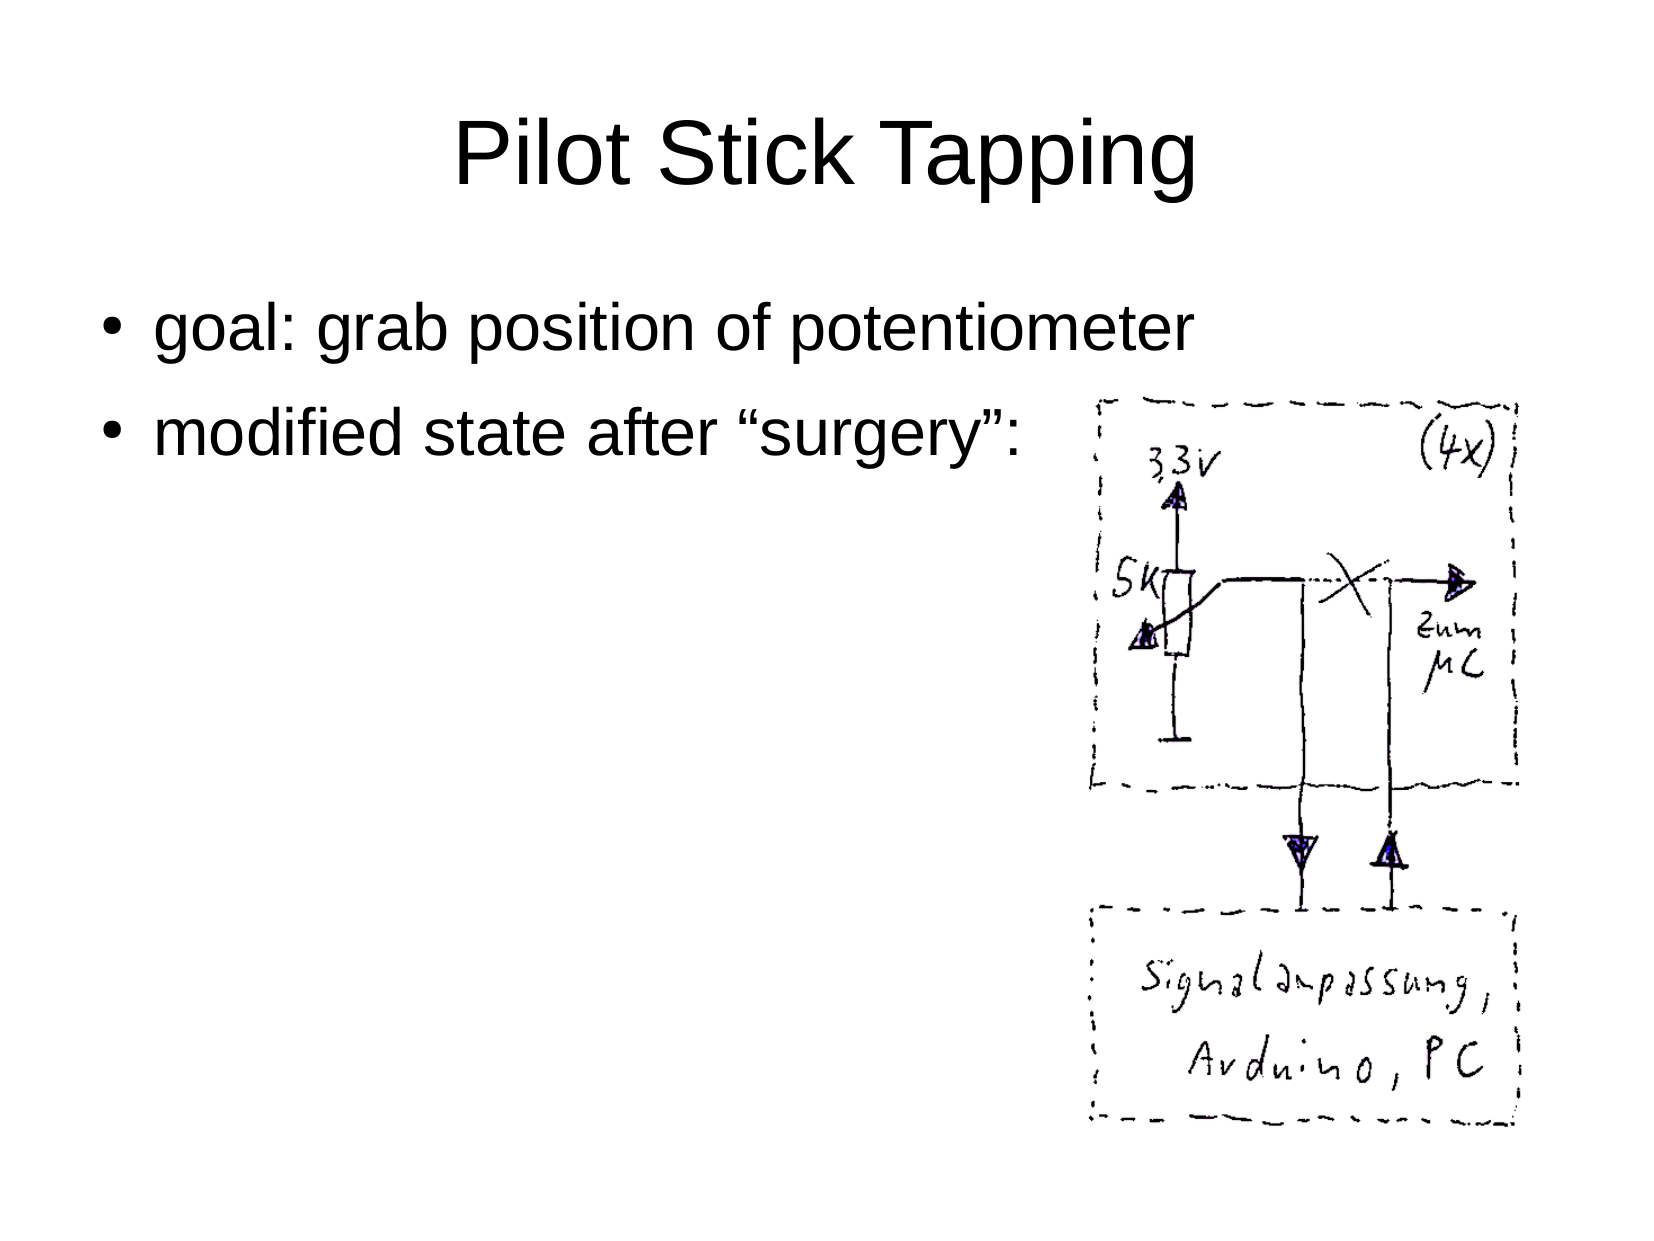

# Pilot Stick Tapping
goal: grab position of potentiometer
modified state after “surgery”: